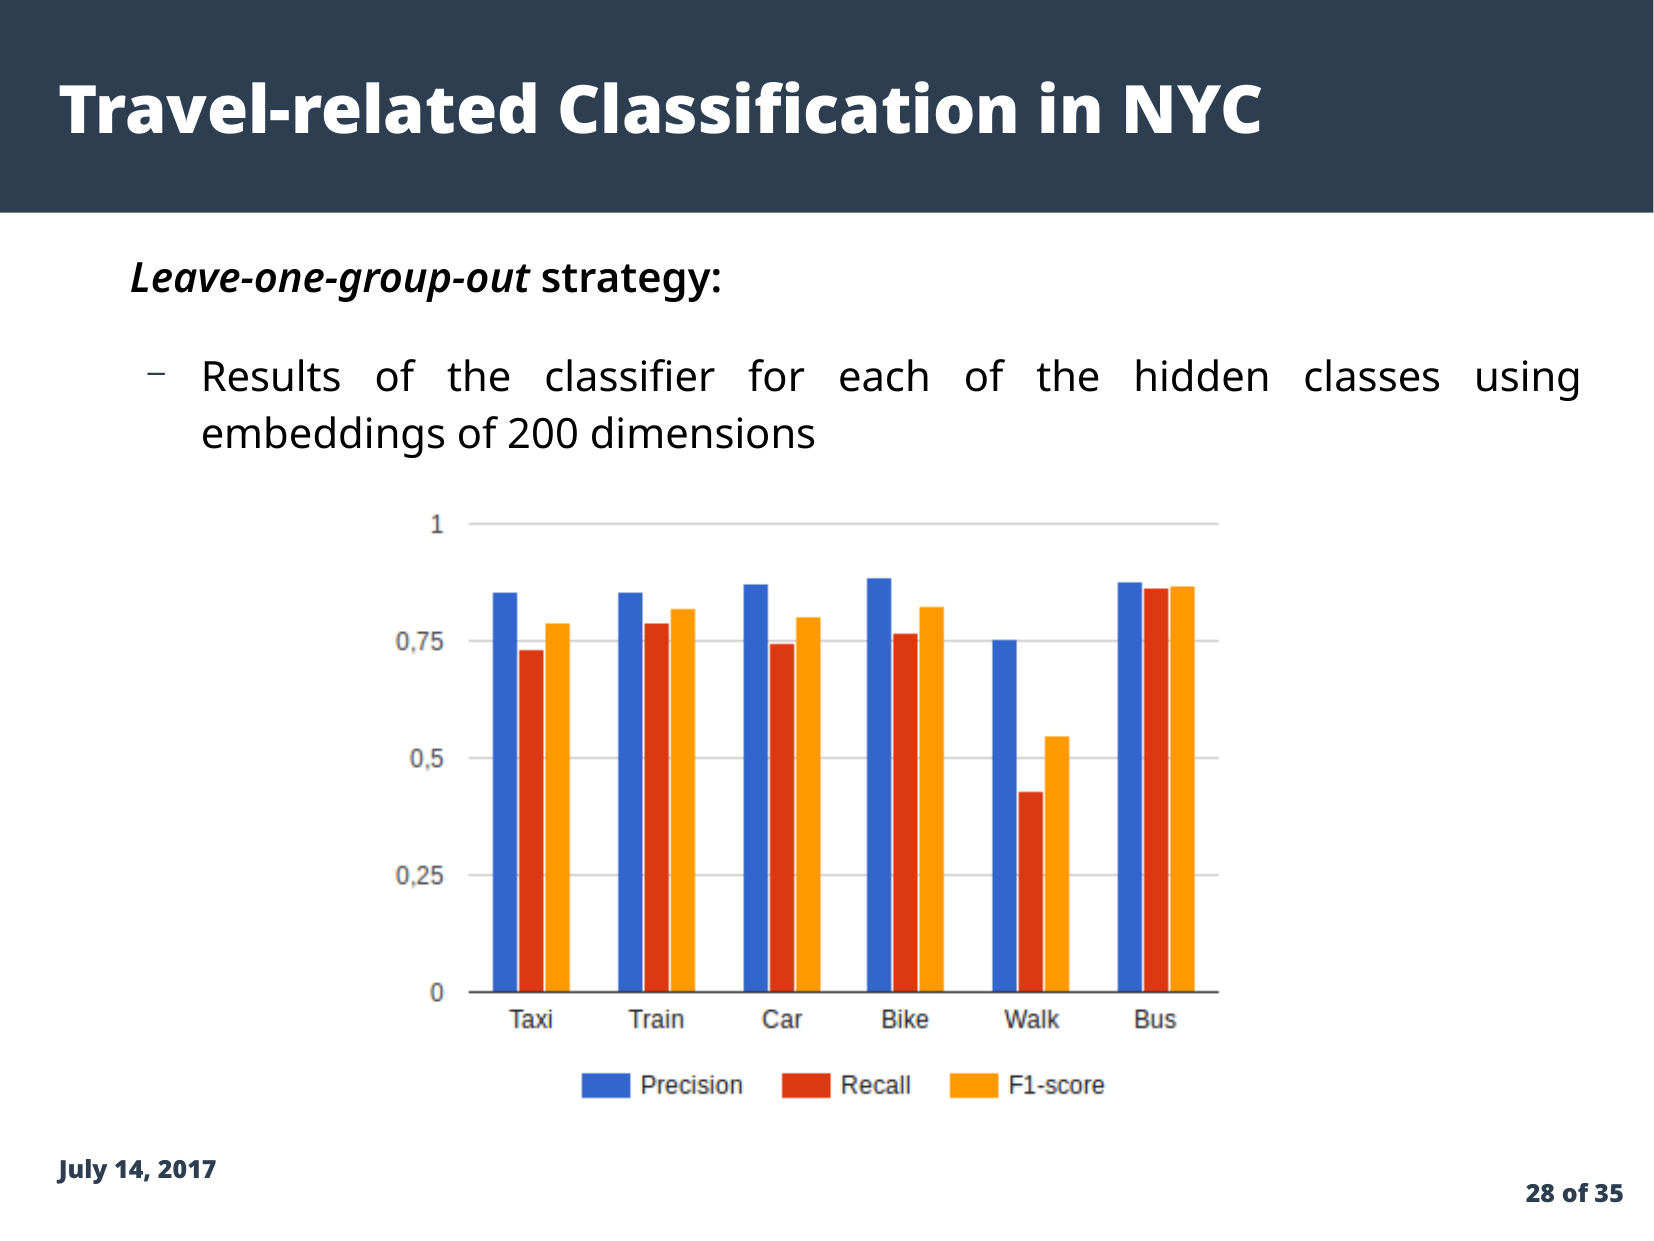

# Travel-related Classification in NYC
Leave-one-group-out strategy:
Results of the classifier for each of the hidden classes using embeddings of 200 dimensions
July 14, 2017
28